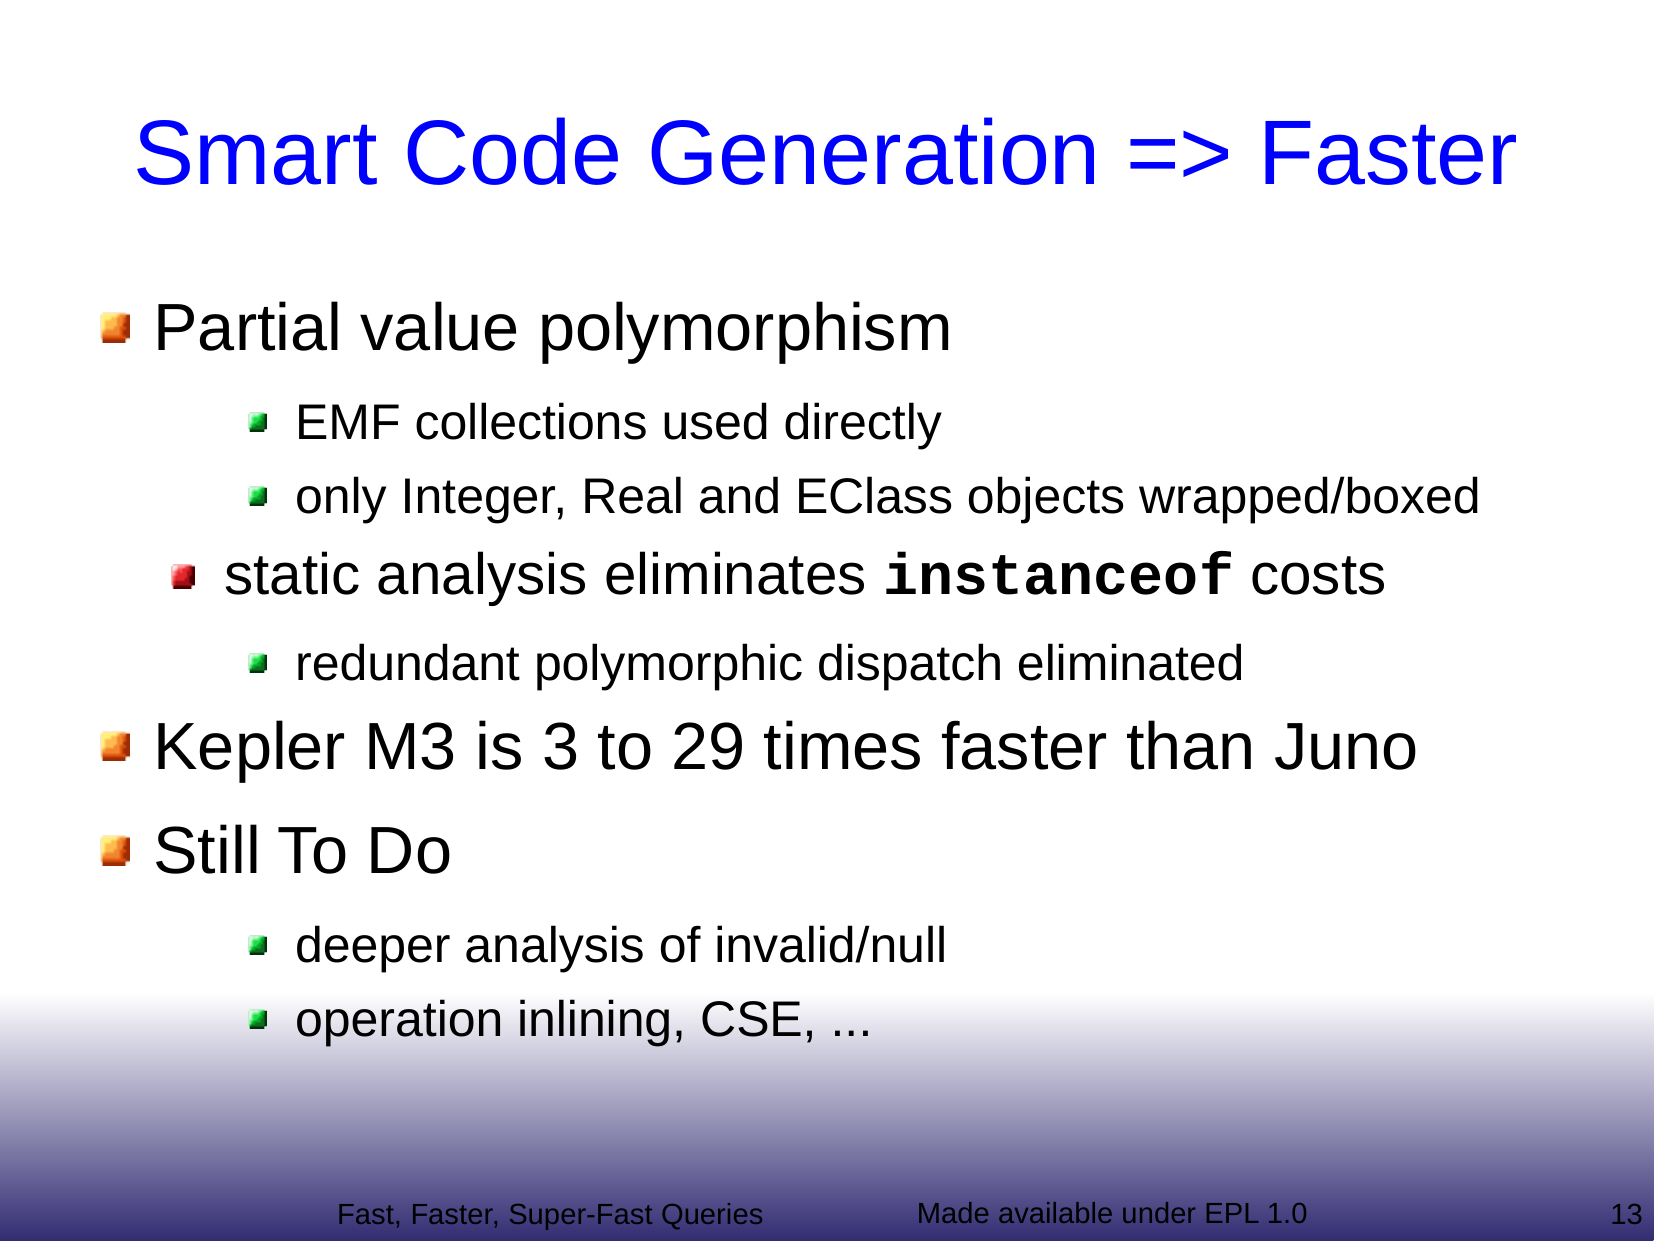

# Smart Code Generation => Faster
Partial value polymorphism
EMF collections used directly
only Integer, Real and EClass objects wrapped/boxed
static analysis eliminates instanceof costs
redundant polymorphic dispatch eliminated
Kepler M3 is 3 to 29 times faster than Juno
Still To Do
deeper analysis of invalid/null
operation inlining, CSE, ...
Fast, Faster, Super-Fast Queries
13